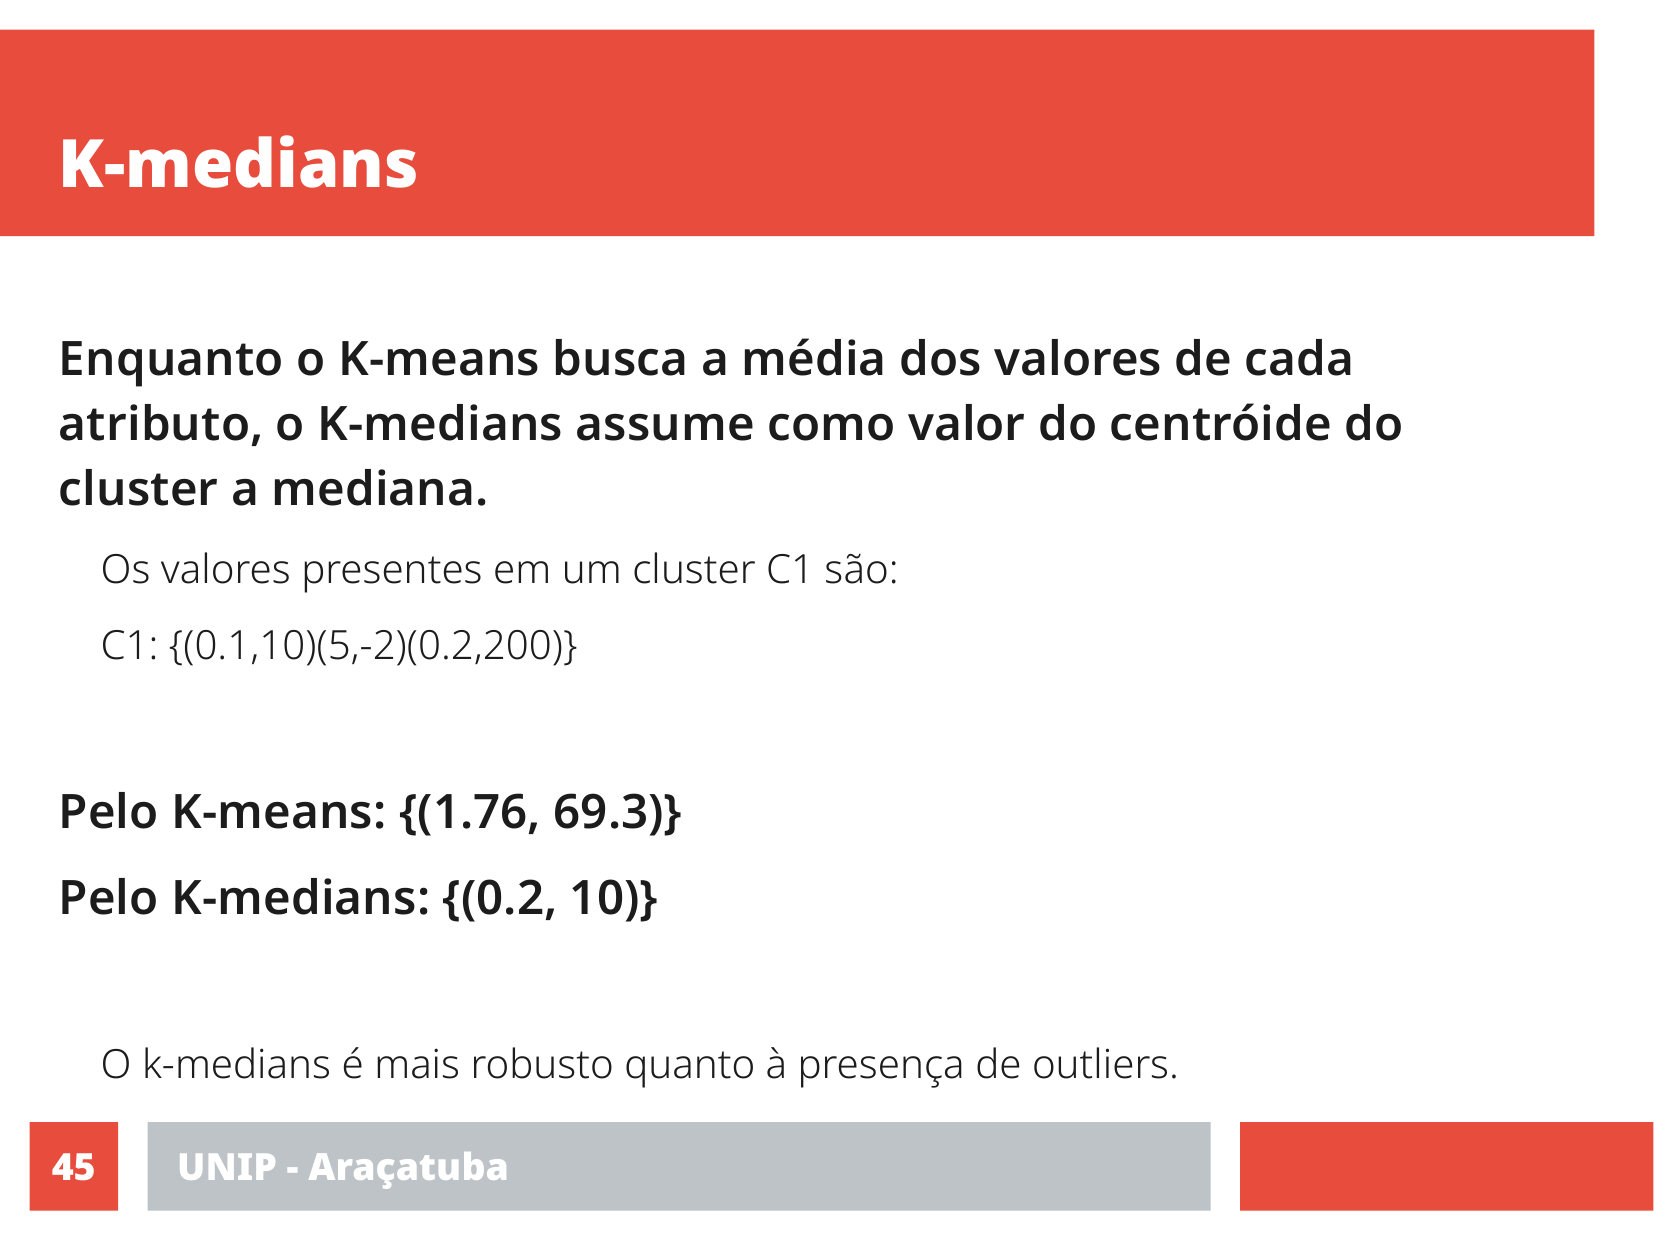

# K-medians
Enquanto o K-means busca a média dos valores de cada atributo, o K-medians assume como valor do centróide do cluster a mediana.
Os valores presentes em um cluster C1 são:
C1: {(0.1,10)(5,-2)(0.2,200)}
Pelo K-means: {(1.76, 69.3)}
Pelo K-medians: {(0.2, 10)}
O k-medians é mais robusto quanto à presença de outliers.
45
UNIP - Araçatuba